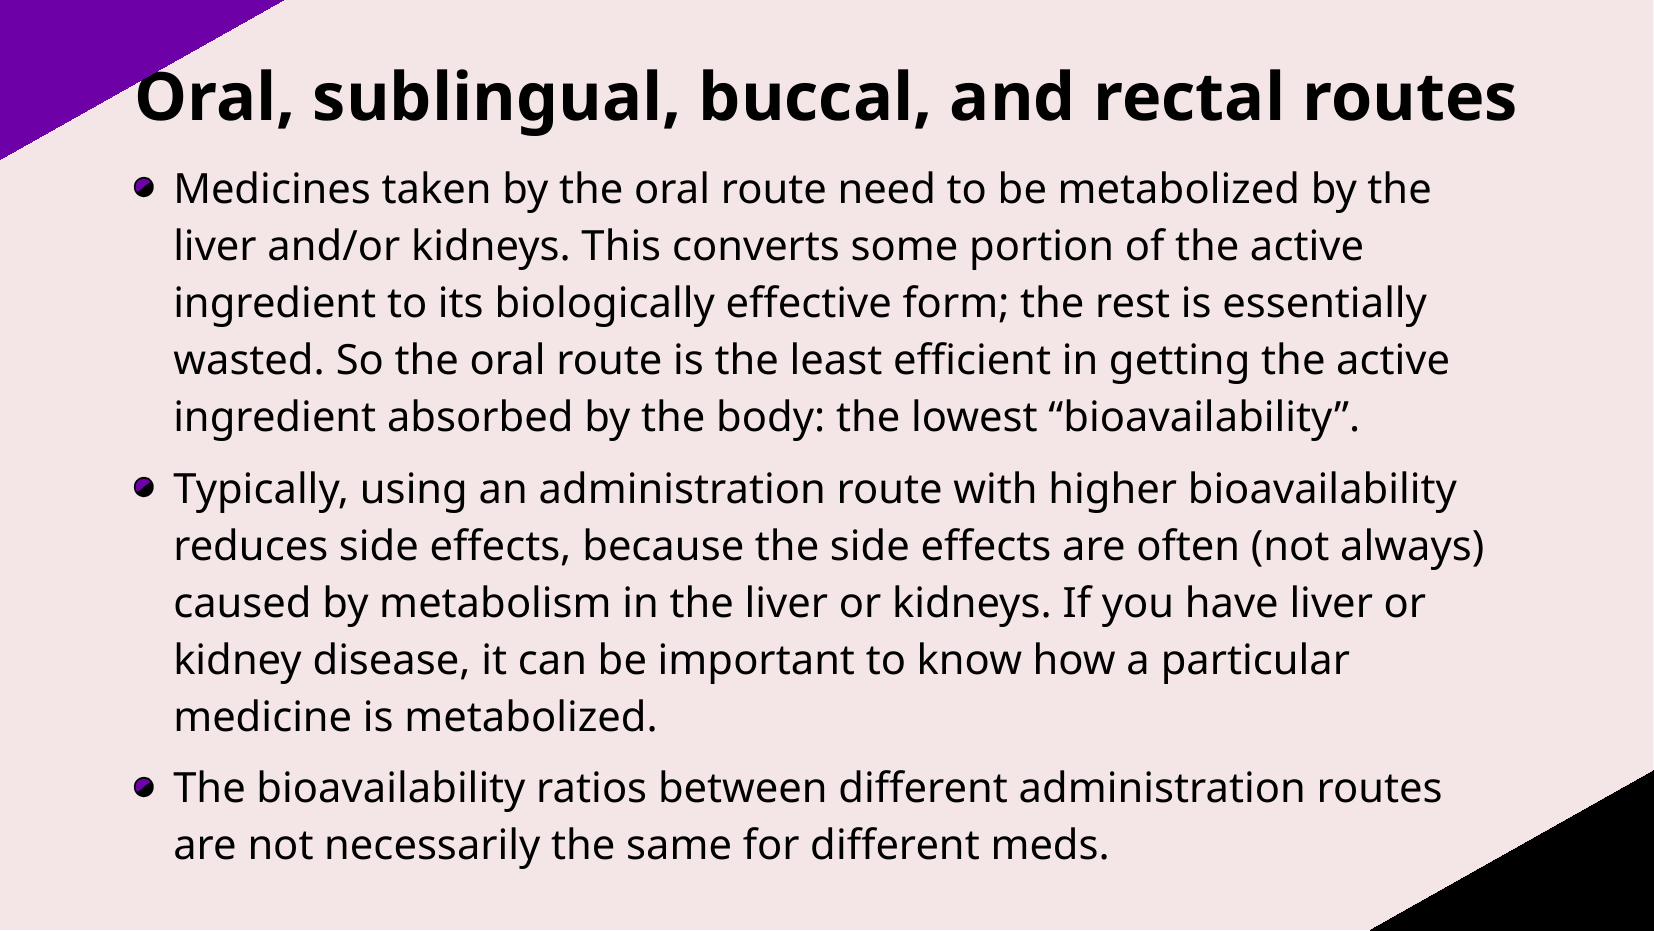

# Oral, sublingual, buccal, and rectal routes
Medicines taken by the oral route need to be metabolized by the liver and/or kidneys. This converts some portion of the active ingredient to its biologically effective form; the rest is essentially wasted. So the oral route is the least efficient in getting the active ingredient absorbed by the body: the lowest “bioavailability”.
Typically, using an administration route with higher bioavailability reduces side effects, because the side effects are often (not always) caused by metabolism in the liver or kidneys. If you have liver or kidney disease, it can be important to know how a particular medicine is metabolized.
The bioavailability ratios between different administration routes are not necessarily the same for different meds.